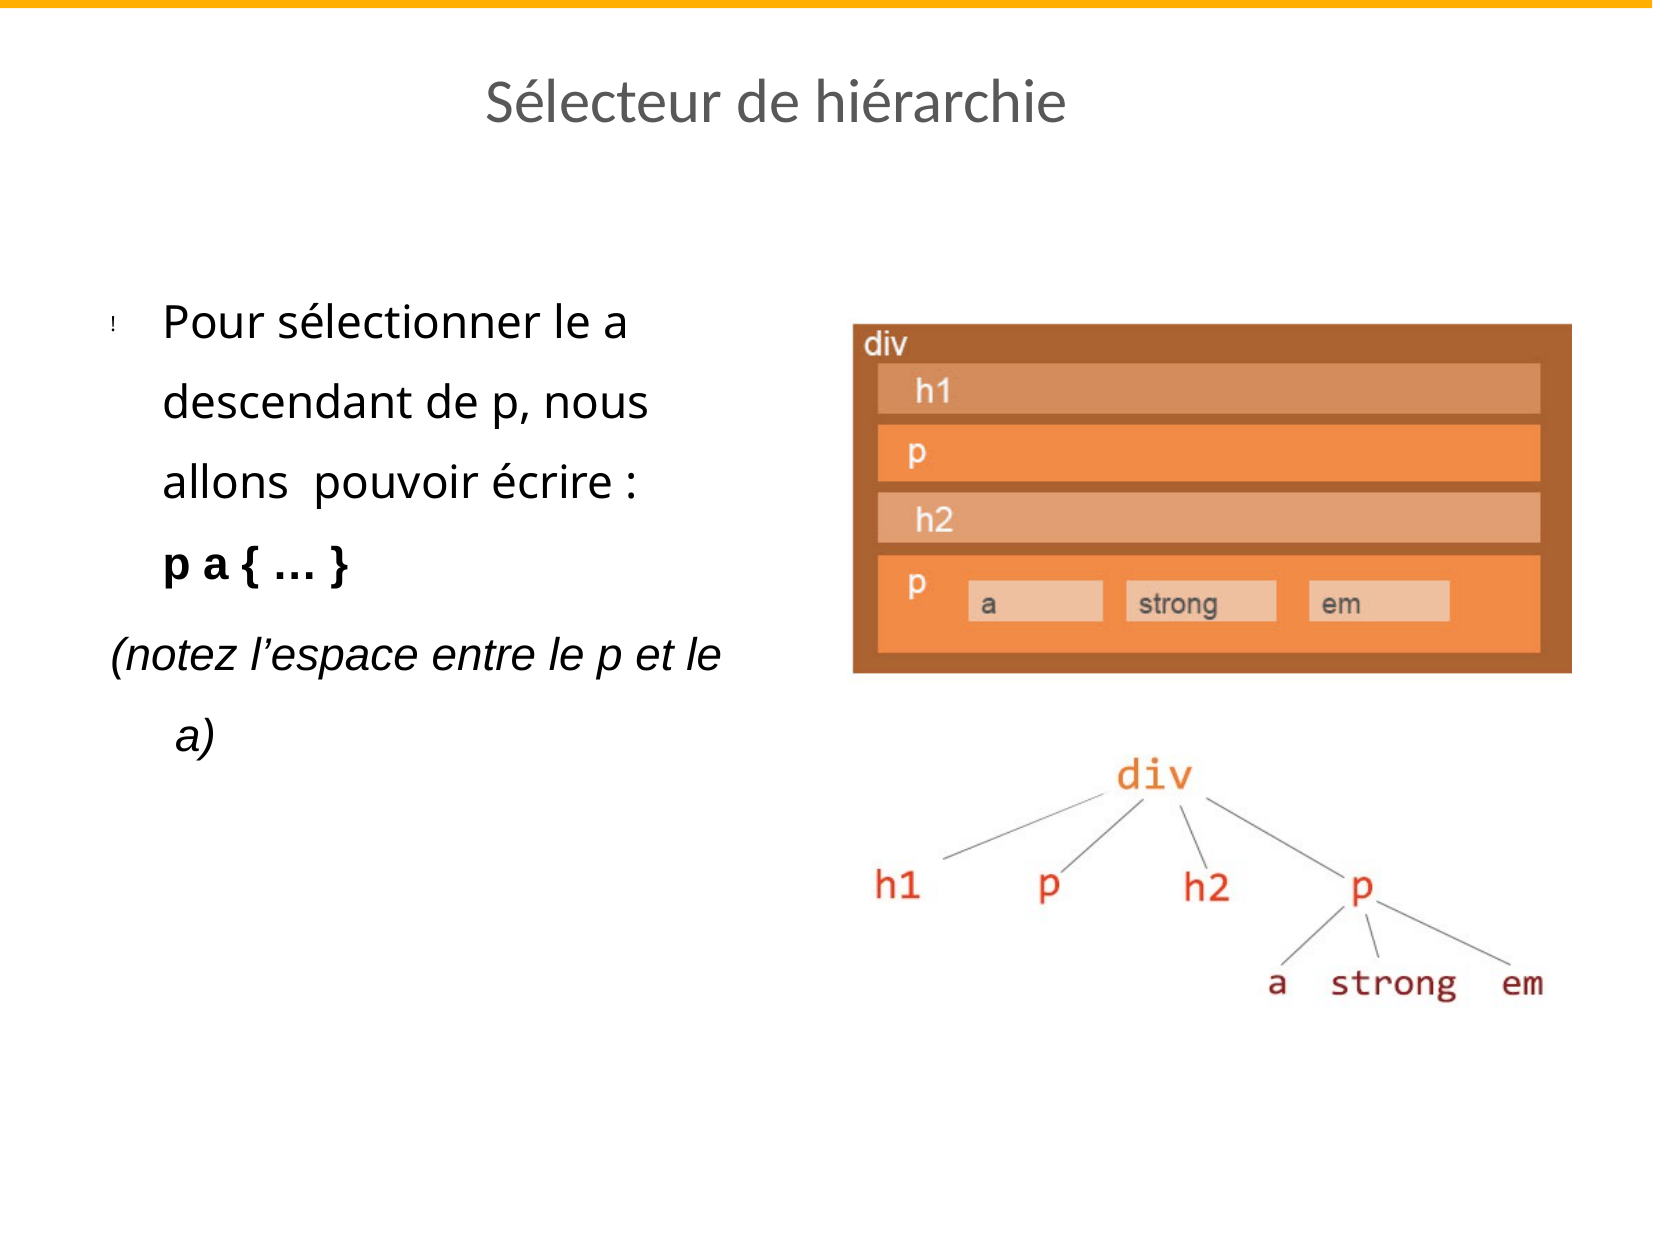

# Sélecteur de hiérarchie
Pour sélectionner le a descendant de p, nous allons pouvoir écrire :
p a { … }
(notez l’espace entre le p et le a)
!